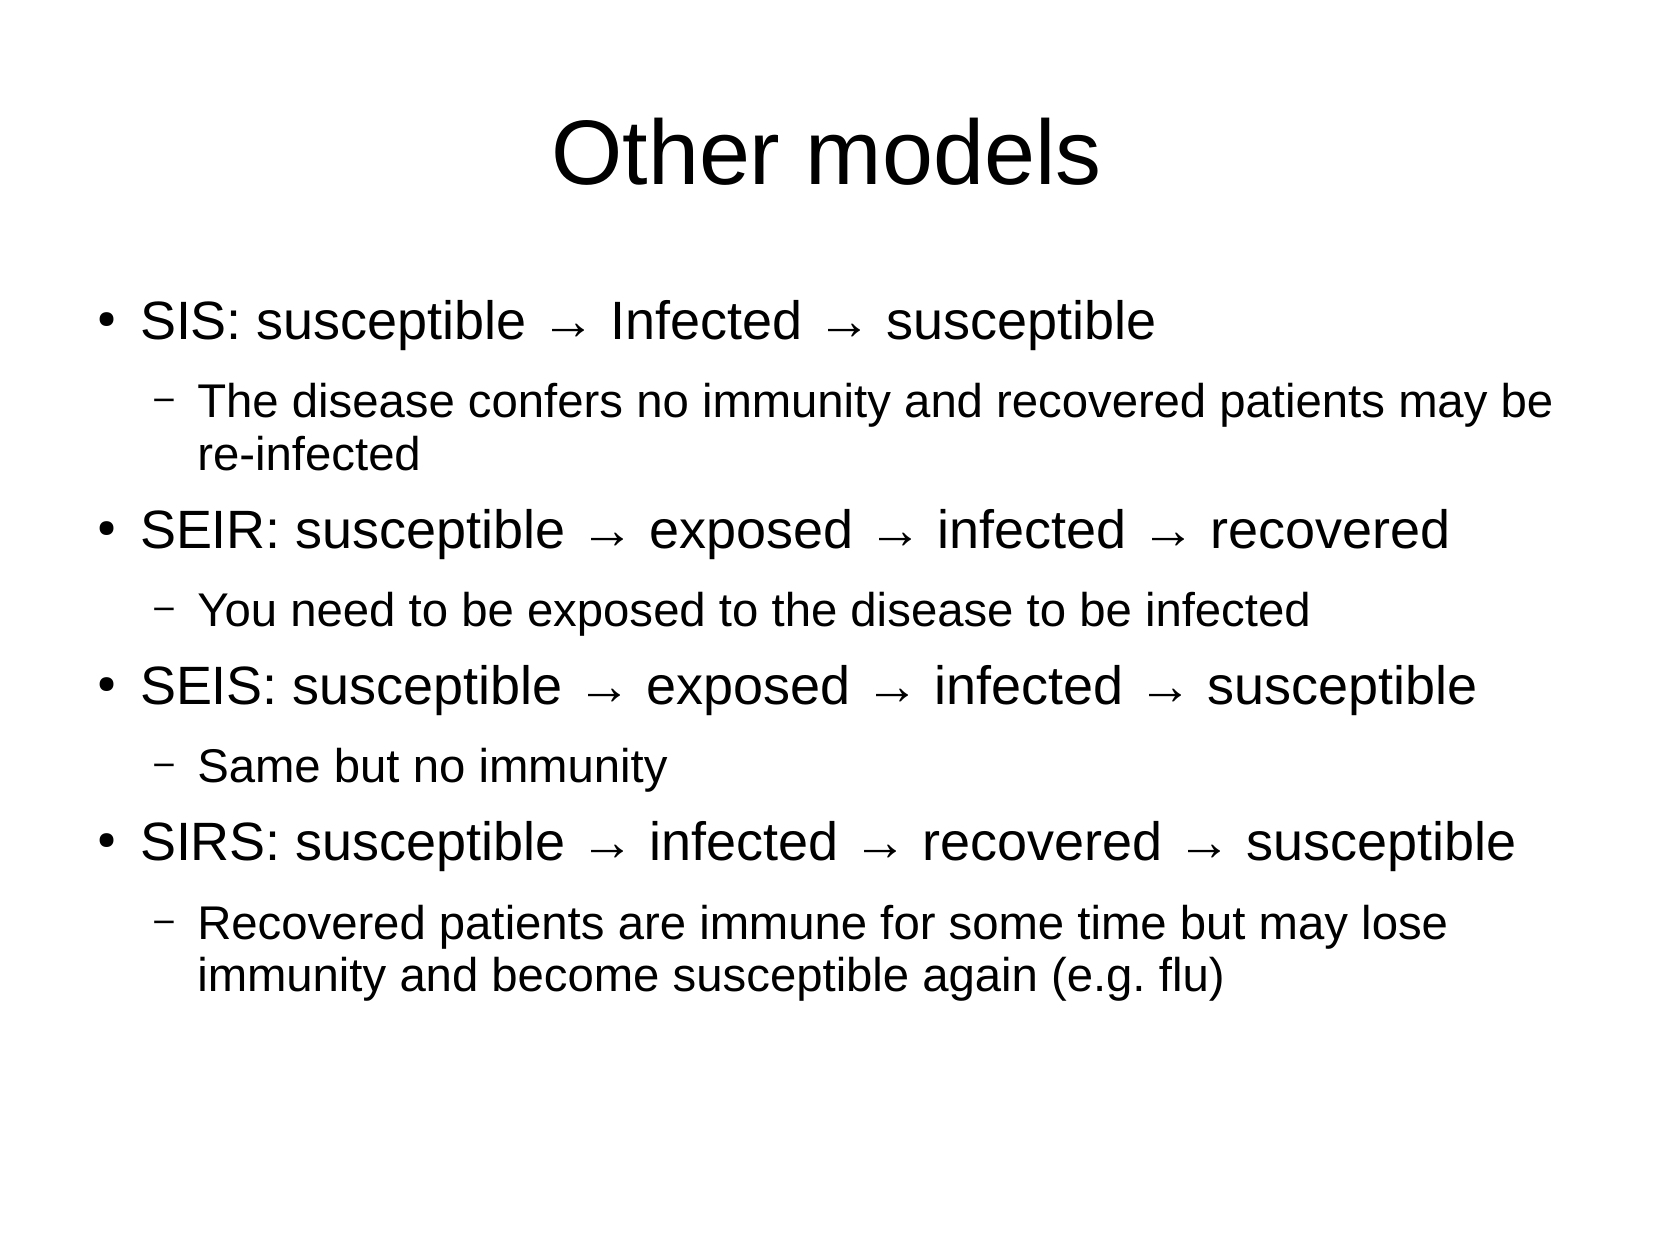

# Other models
SIS: susceptible → Infected → susceptible
The disease confers no immunity and recovered patients may be re-infected
SEIR: susceptible → exposed → infected → recovered
You need to be exposed to the disease to be infected
SEIS: susceptible → exposed → infected → susceptible
Same but no immunity
SIRS: susceptible → infected → recovered → susceptible
Recovered patients are immune for some time but may lose immunity and become susceptible again (e.g. flu)